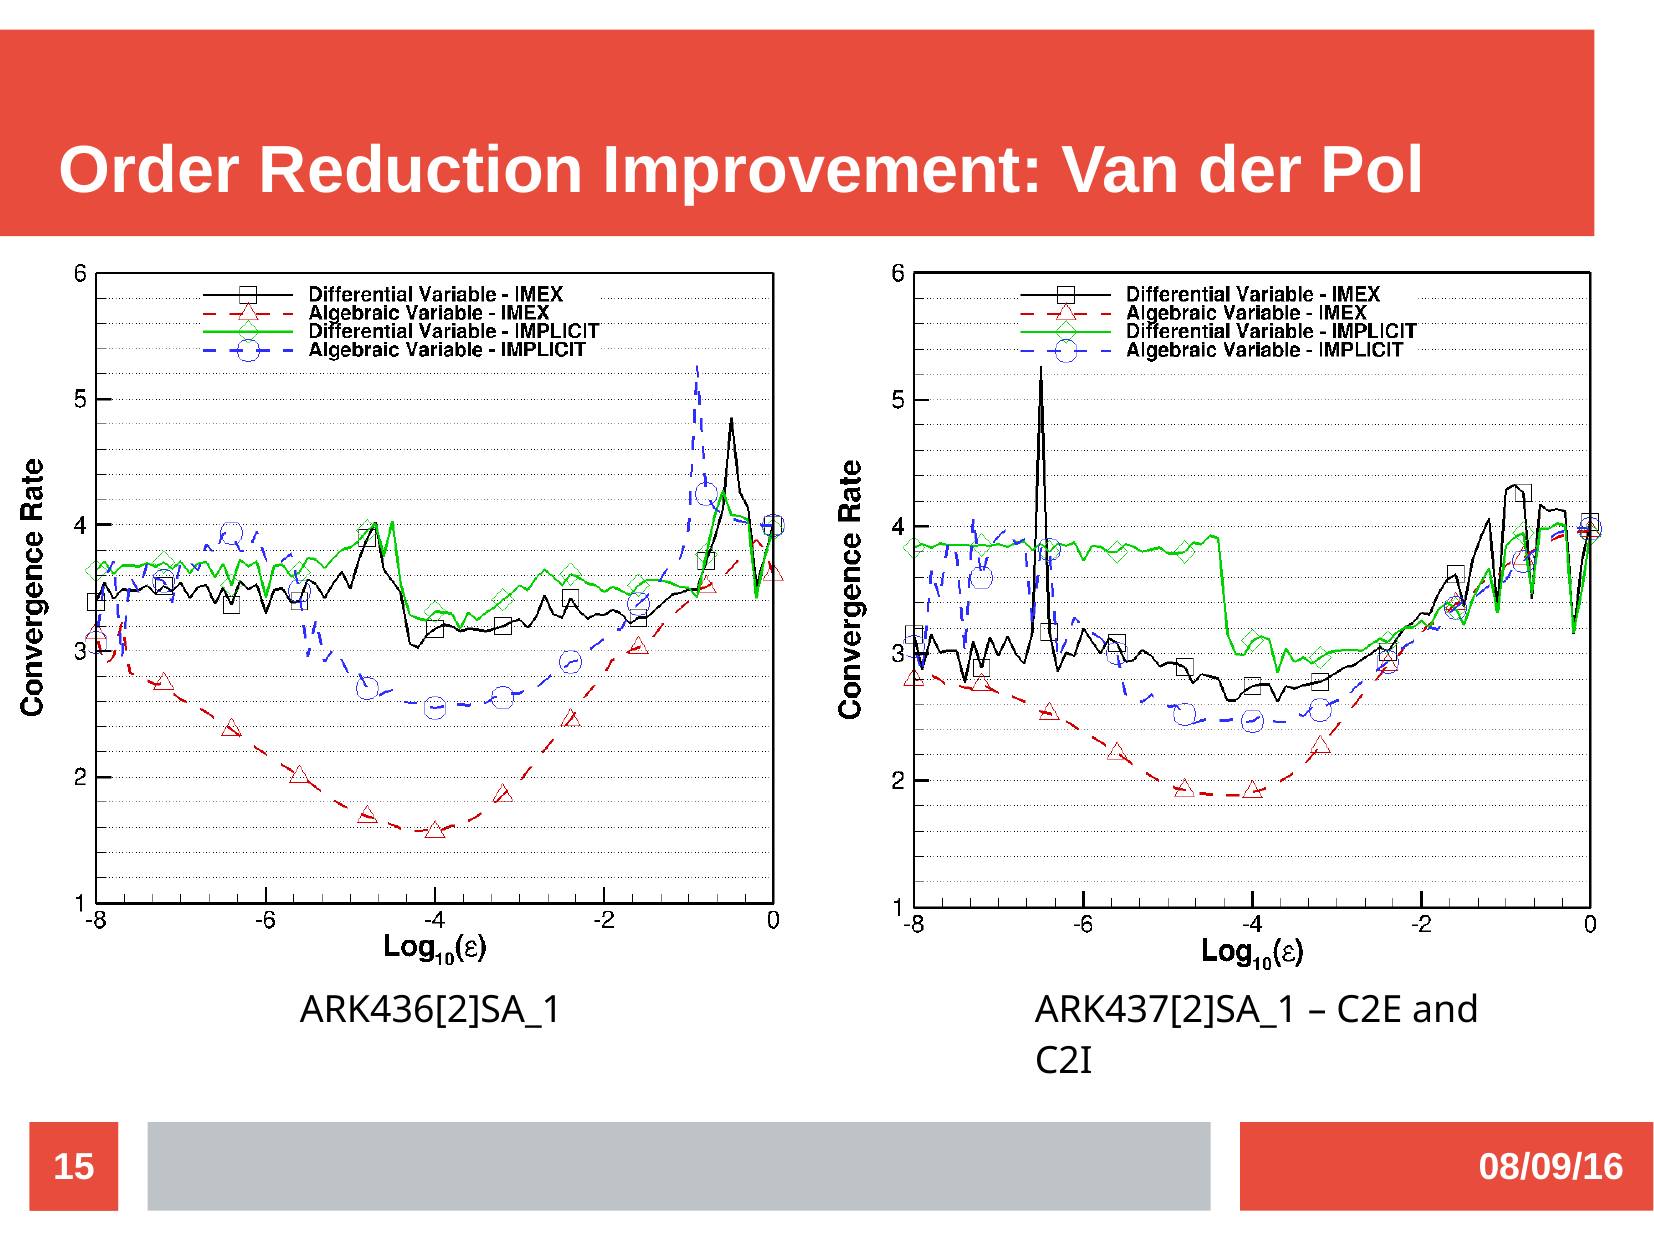

# Order Reduction Improvement: Van der Pol
ARK436[2]SA_1
ARK437[2]SA_1 – C2E and C2I
15
08/09/16